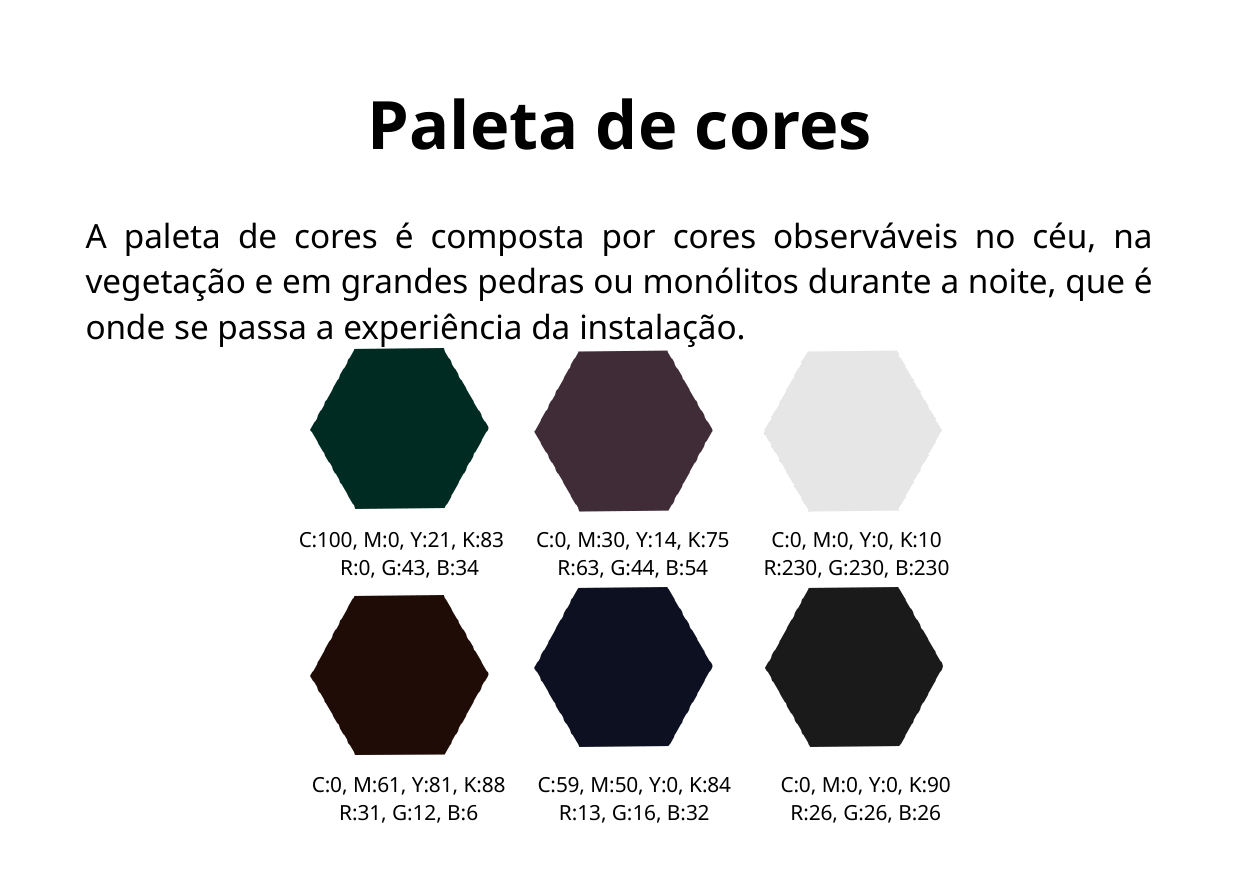

Paleta de cores
A paleta de cores é composta por cores observáveis no céu, na vegetação e em grandes pedras ou monólitos durante a noite, que é onde se passa a experiência da instalação.
C:100, M:0, Y:21, K:83
R:0, G:43, B:34
C:0, M:30, Y:14, K:75
R:63, G:44, B:54
C:0, M:0, Y:0, K:10
R:230, G:230, B:230
C:0, M:61, Y:81, K:88
R:31, G:12, B:6
C:59, M:50, Y:0, K:84
R:13, G:16, B:32
C:0, M:0, Y:0, K:90
R:26, G:26, B:26